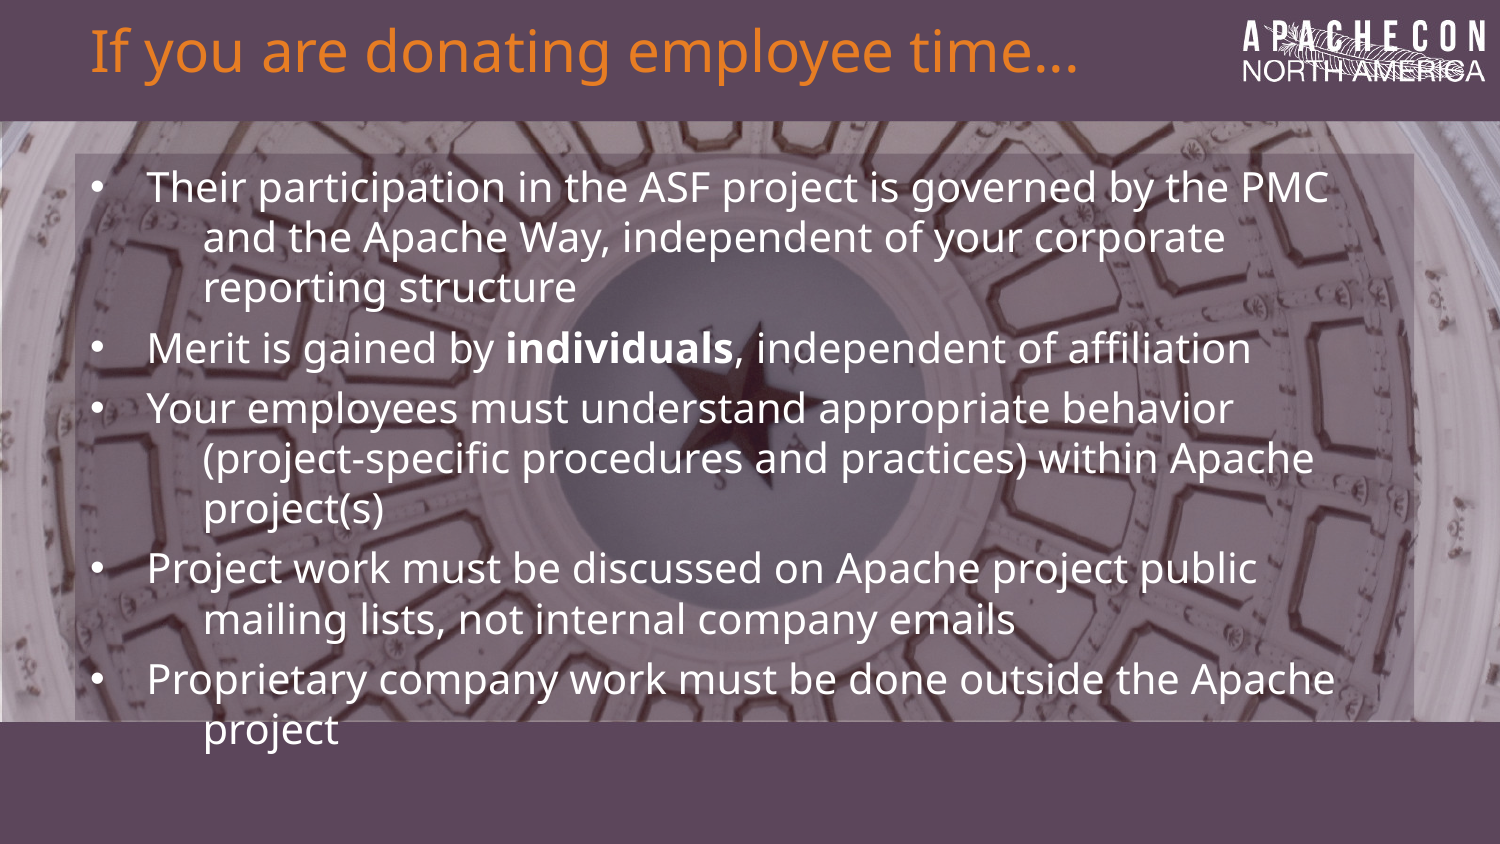

If you are donating employee time...
Their participation in the ASF project is governed by the PMC and the Apache Way, independent of your corporate reporting structure
Merit is gained by individuals, independent of affiliation
Your employees must understand appropriate behavior (project-specific procedures and practices) within Apache project(s)
Project work must be discussed on Apache project public mailing lists, not internal company emails
Proprietary company work must be done outside the Apache project